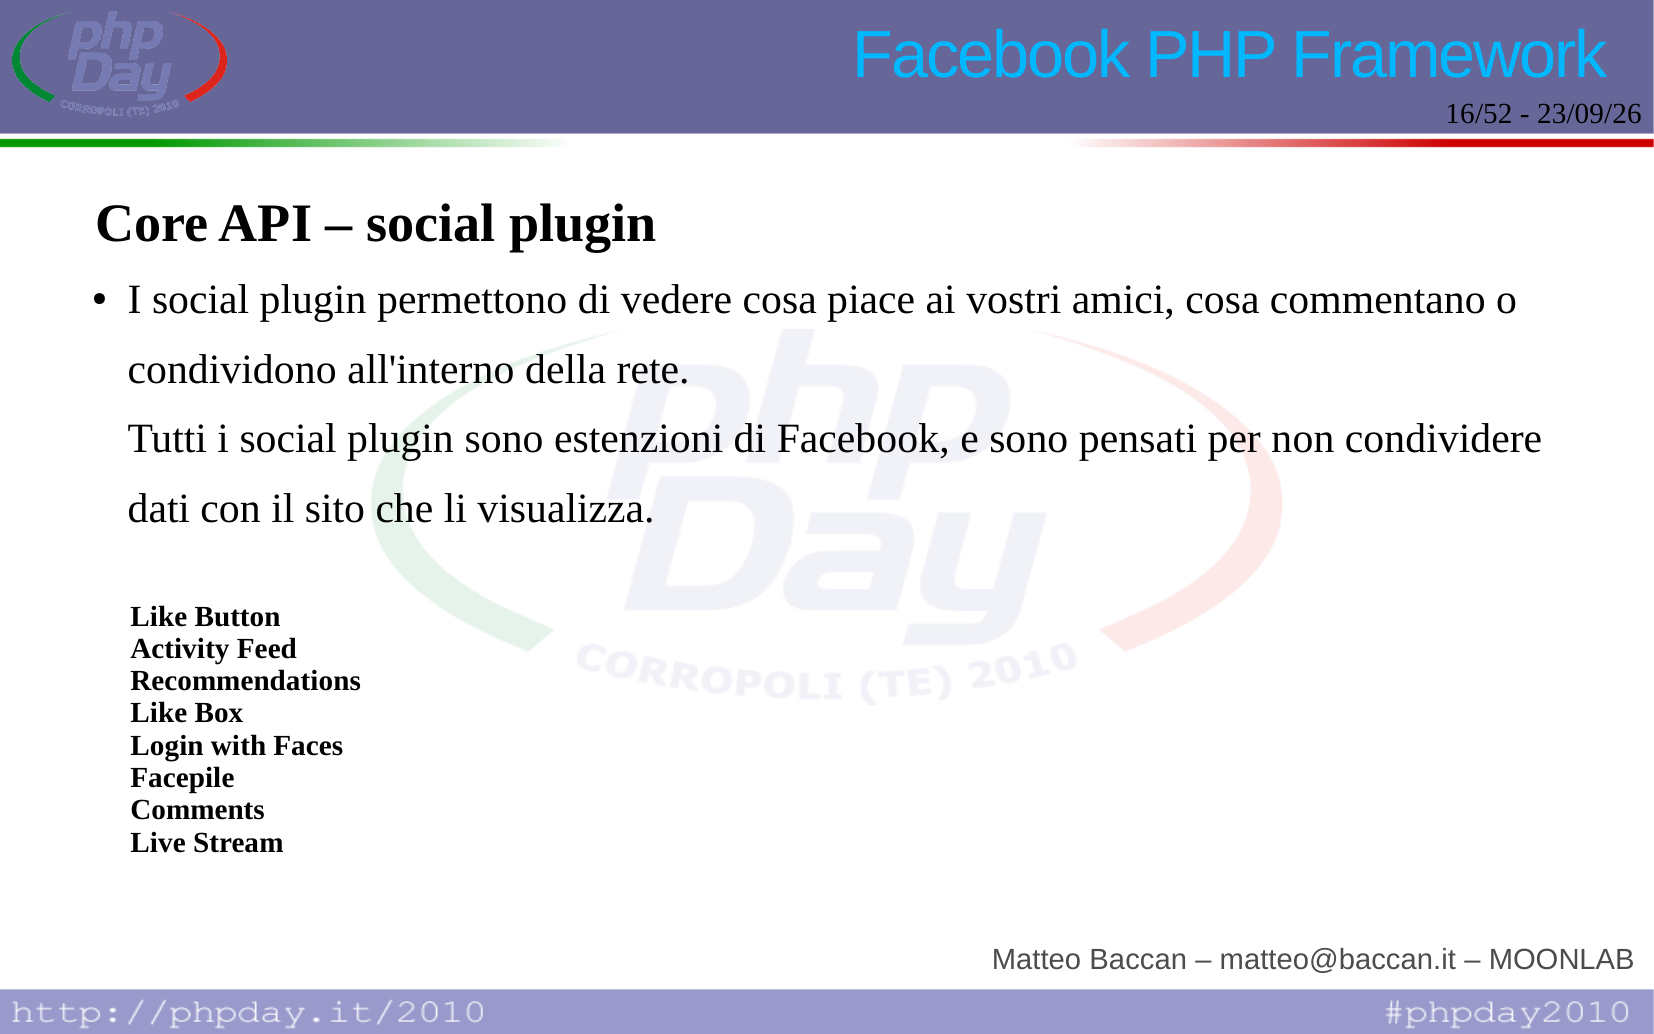

# Facebook PHP Framework
16
	Core API – social plugin
I social plugin permettono di vedere cosa piace ai vostri amici, cosa commentano o condividono all'interno della rete.
Tutti i social plugin sono estenzioni di Facebook, e sono pensati per non condividere dati con il sito che li visualizza.
	Like Button
	Activity Feed
	Recommendations
	Like Box
	Login with Faces
	Facepile
	Comments
	Live Stream